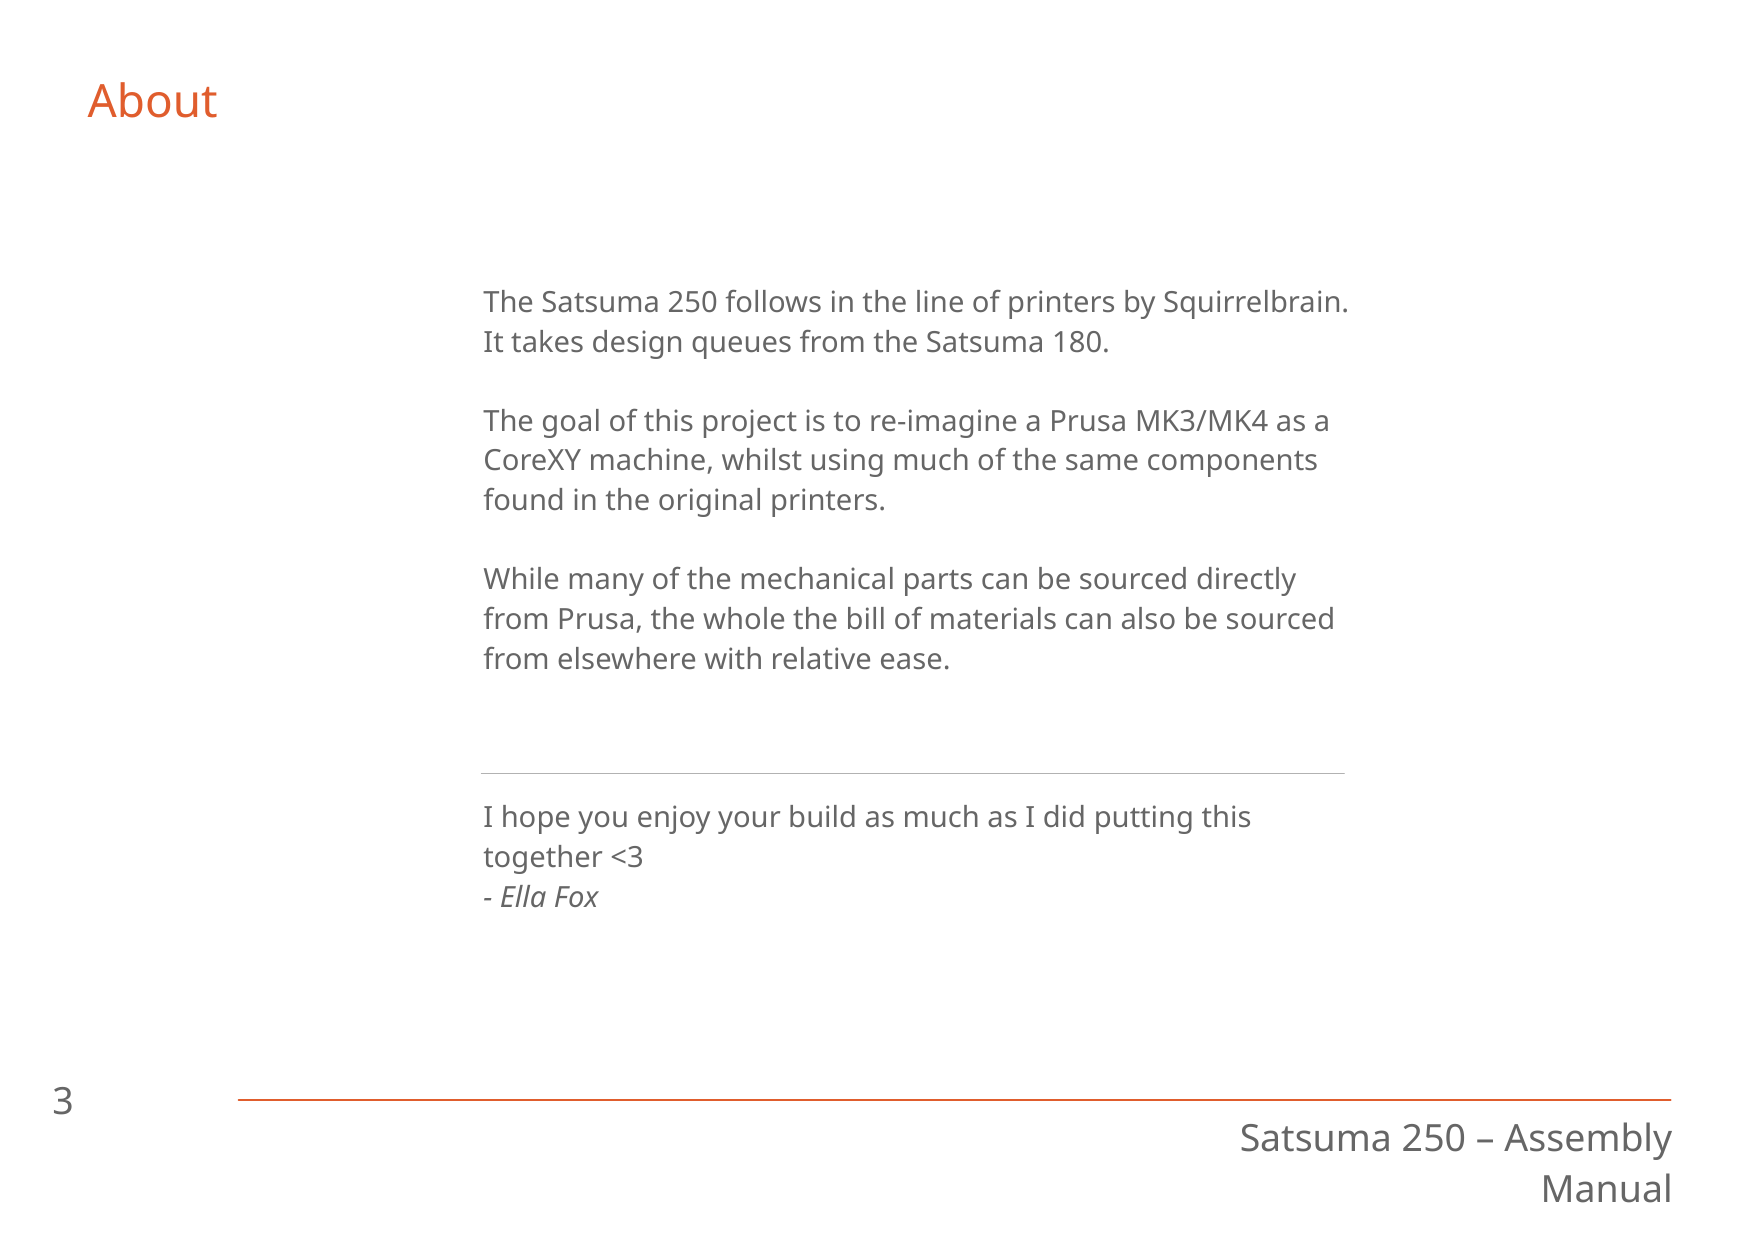

# About
The Satsuma 250 follows in the line of printers by Squirrelbrain. It takes design queues from the Satsuma 180.
The goal of this project is to re-imagine a Prusa MK3/MK4 as a CoreXY machine, whilst using much of the same components found in the original printers.
While many of the mechanical parts can be sourced directly from Prusa, the whole the bill of materials can also be sourced from elsewhere with relative ease.
I hope you enjoy your build as much as I did putting this together <3
- Ella Fox